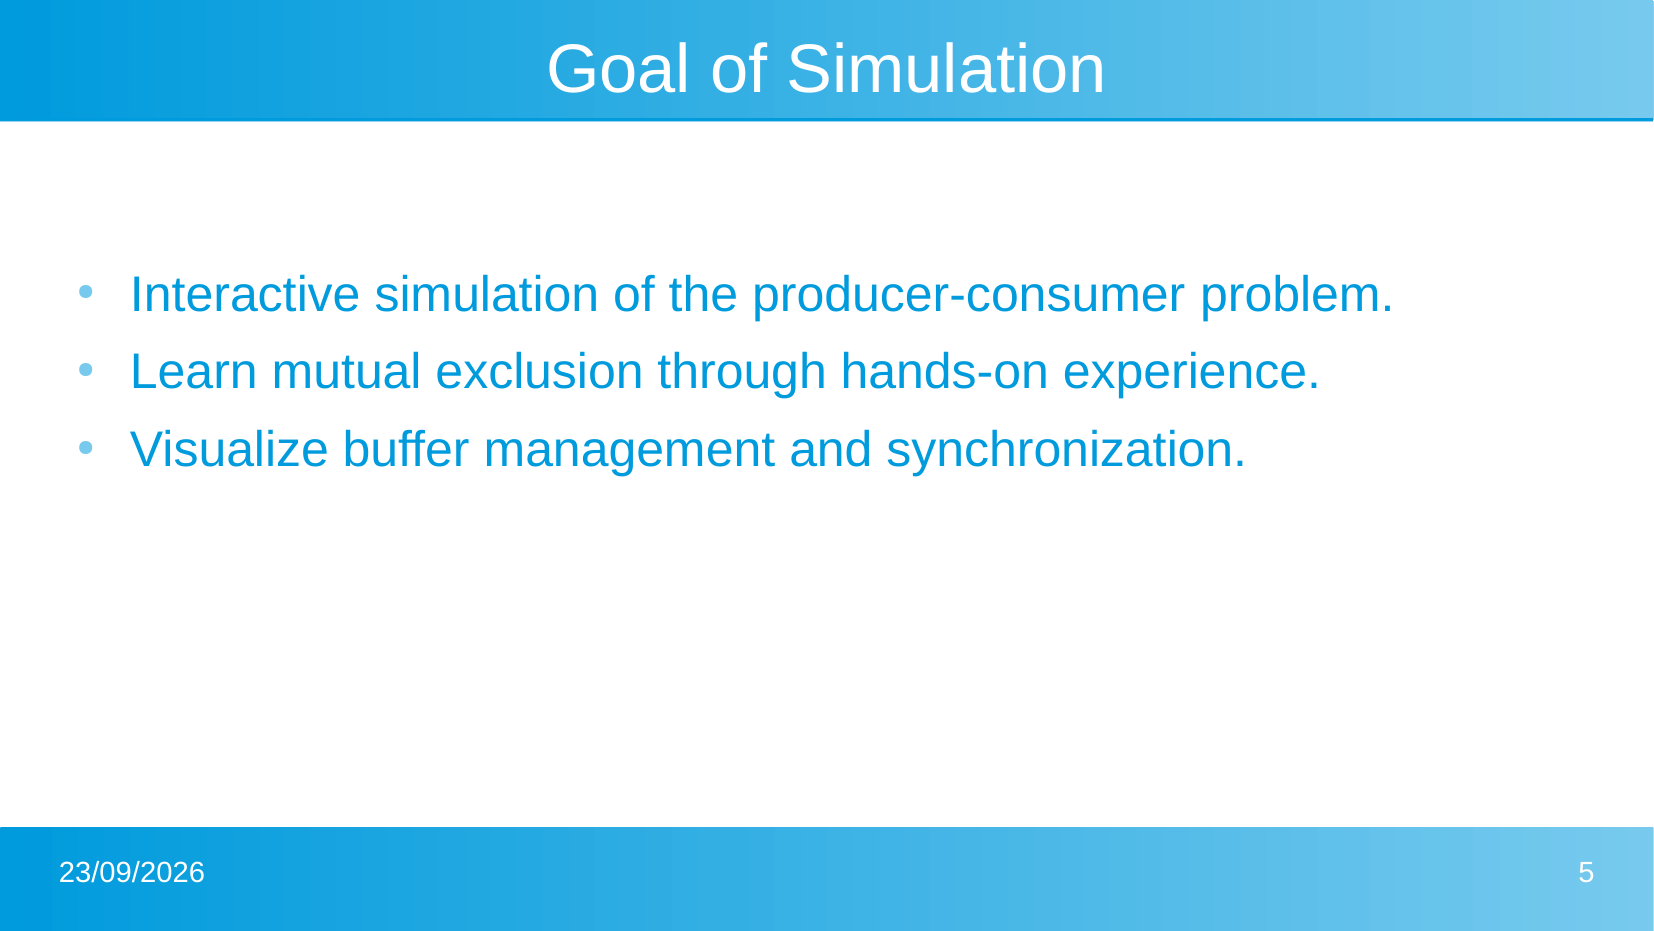

# Goal of Simulation
Interactive simulation of the producer-consumer problem.
Learn mutual exclusion through hands-on experience.
Visualize buffer management and synchronization.
5